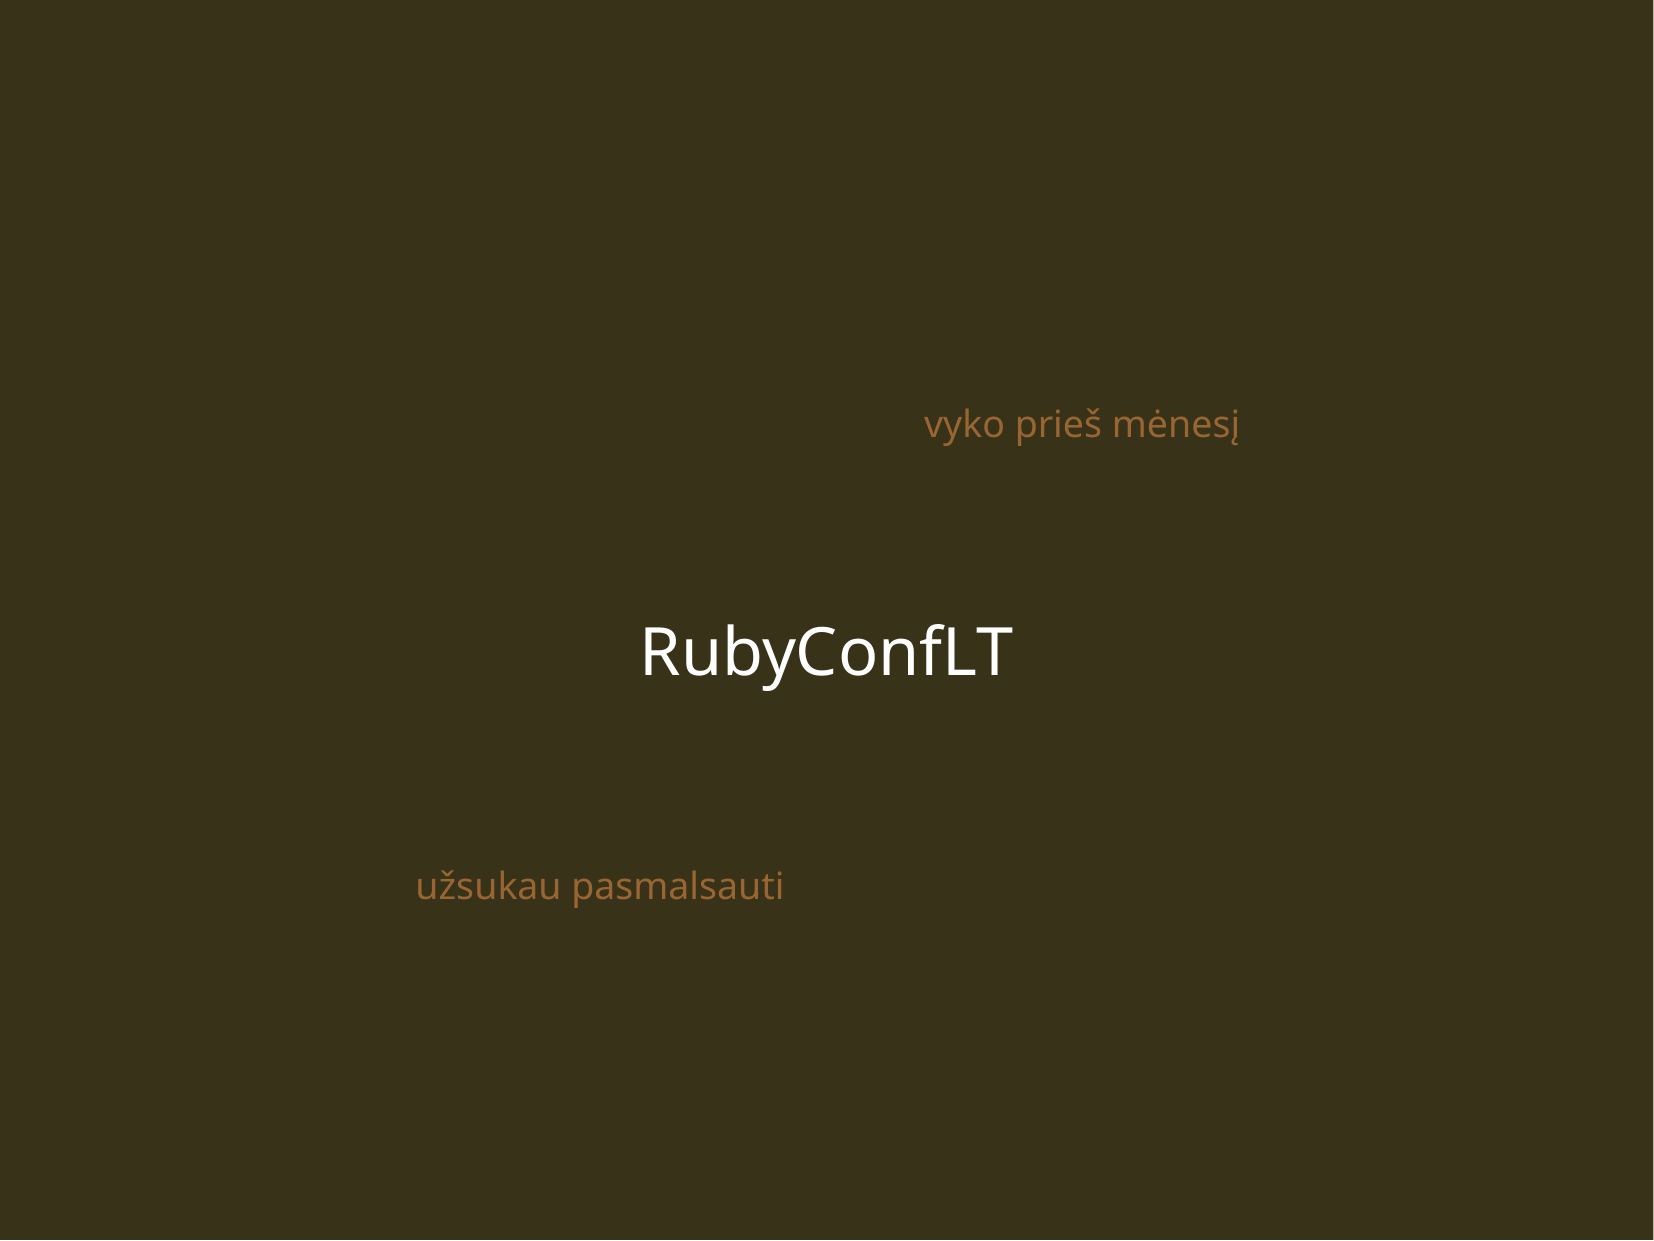

#
RubyConfLT
vyko prieš mėnesį
užsukau pasmalsauti